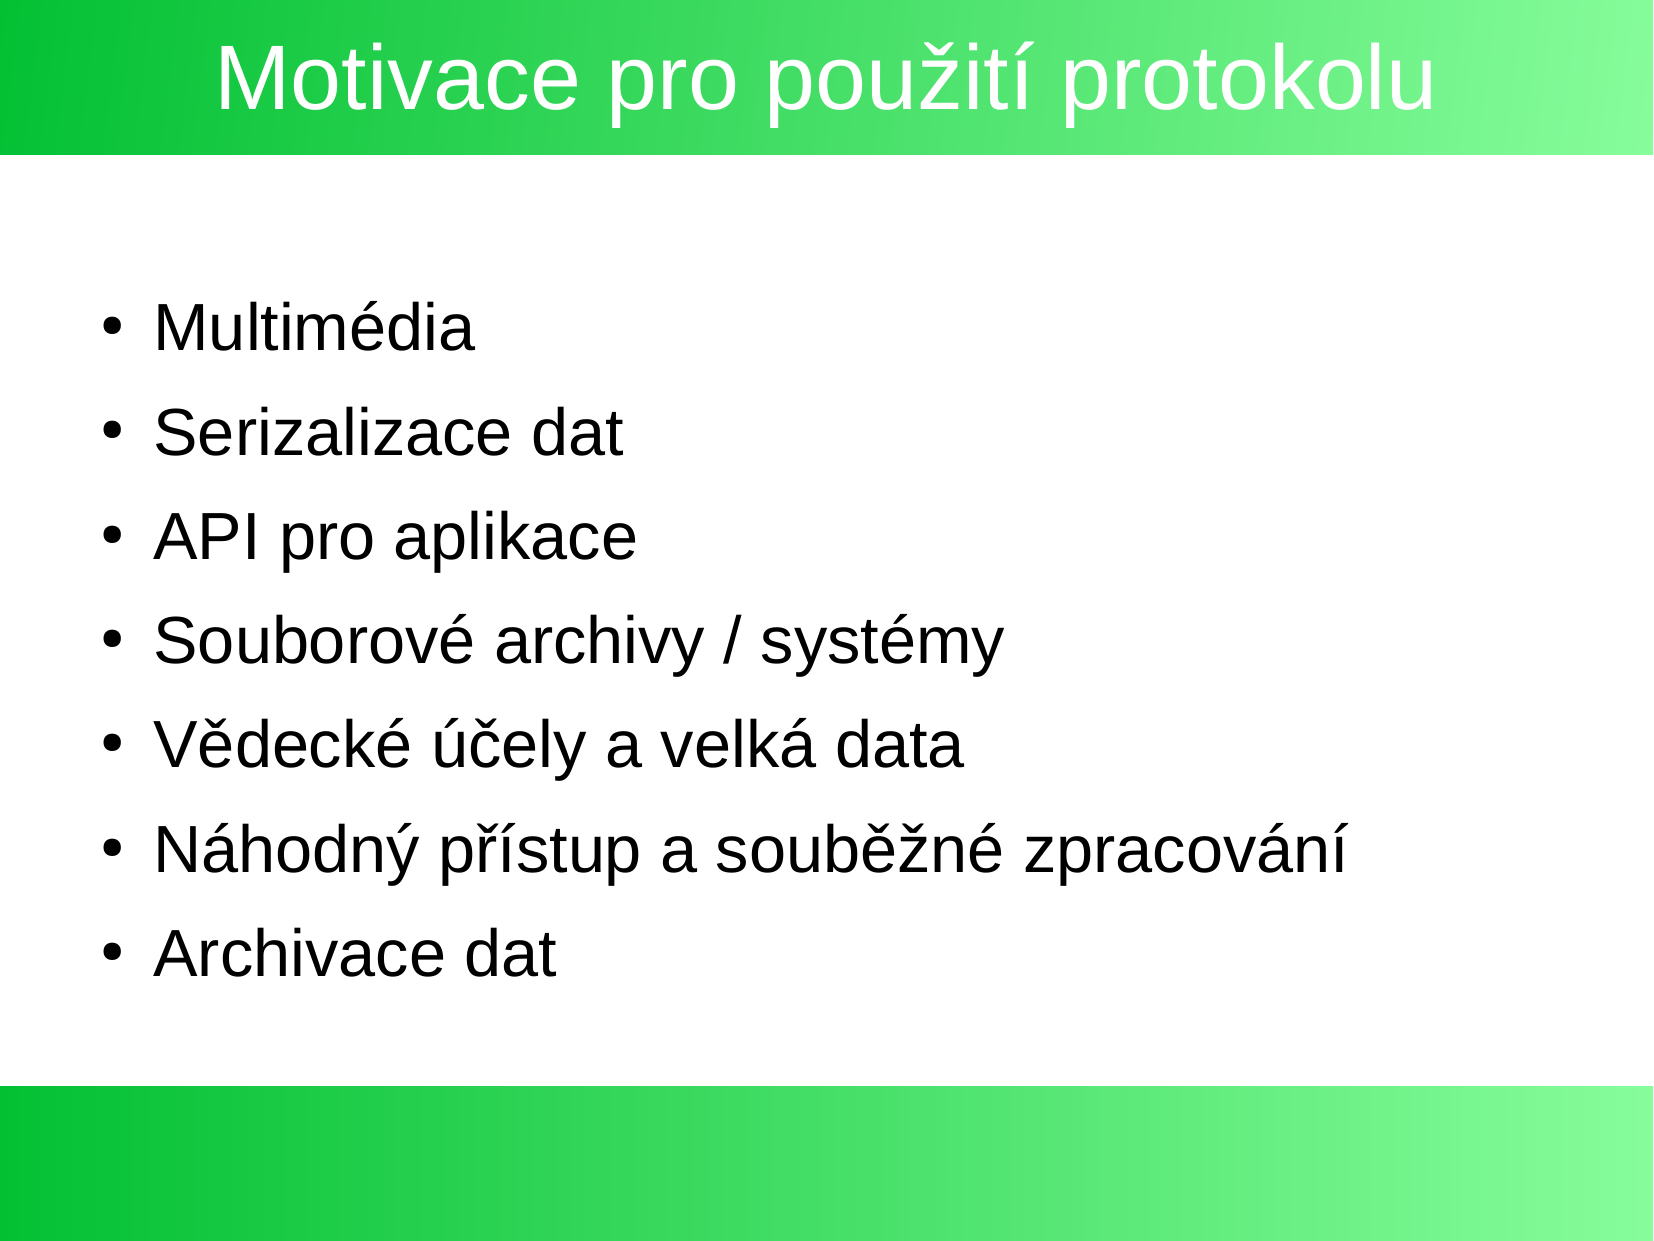

# Motivace pro použití protokolu
Multimédia
Serizalizace dat
API pro aplikace
Souborové archivy / systémy
Vědecké účely a velká data
Náhodný přístup a souběžné zpracování
Archivace dat